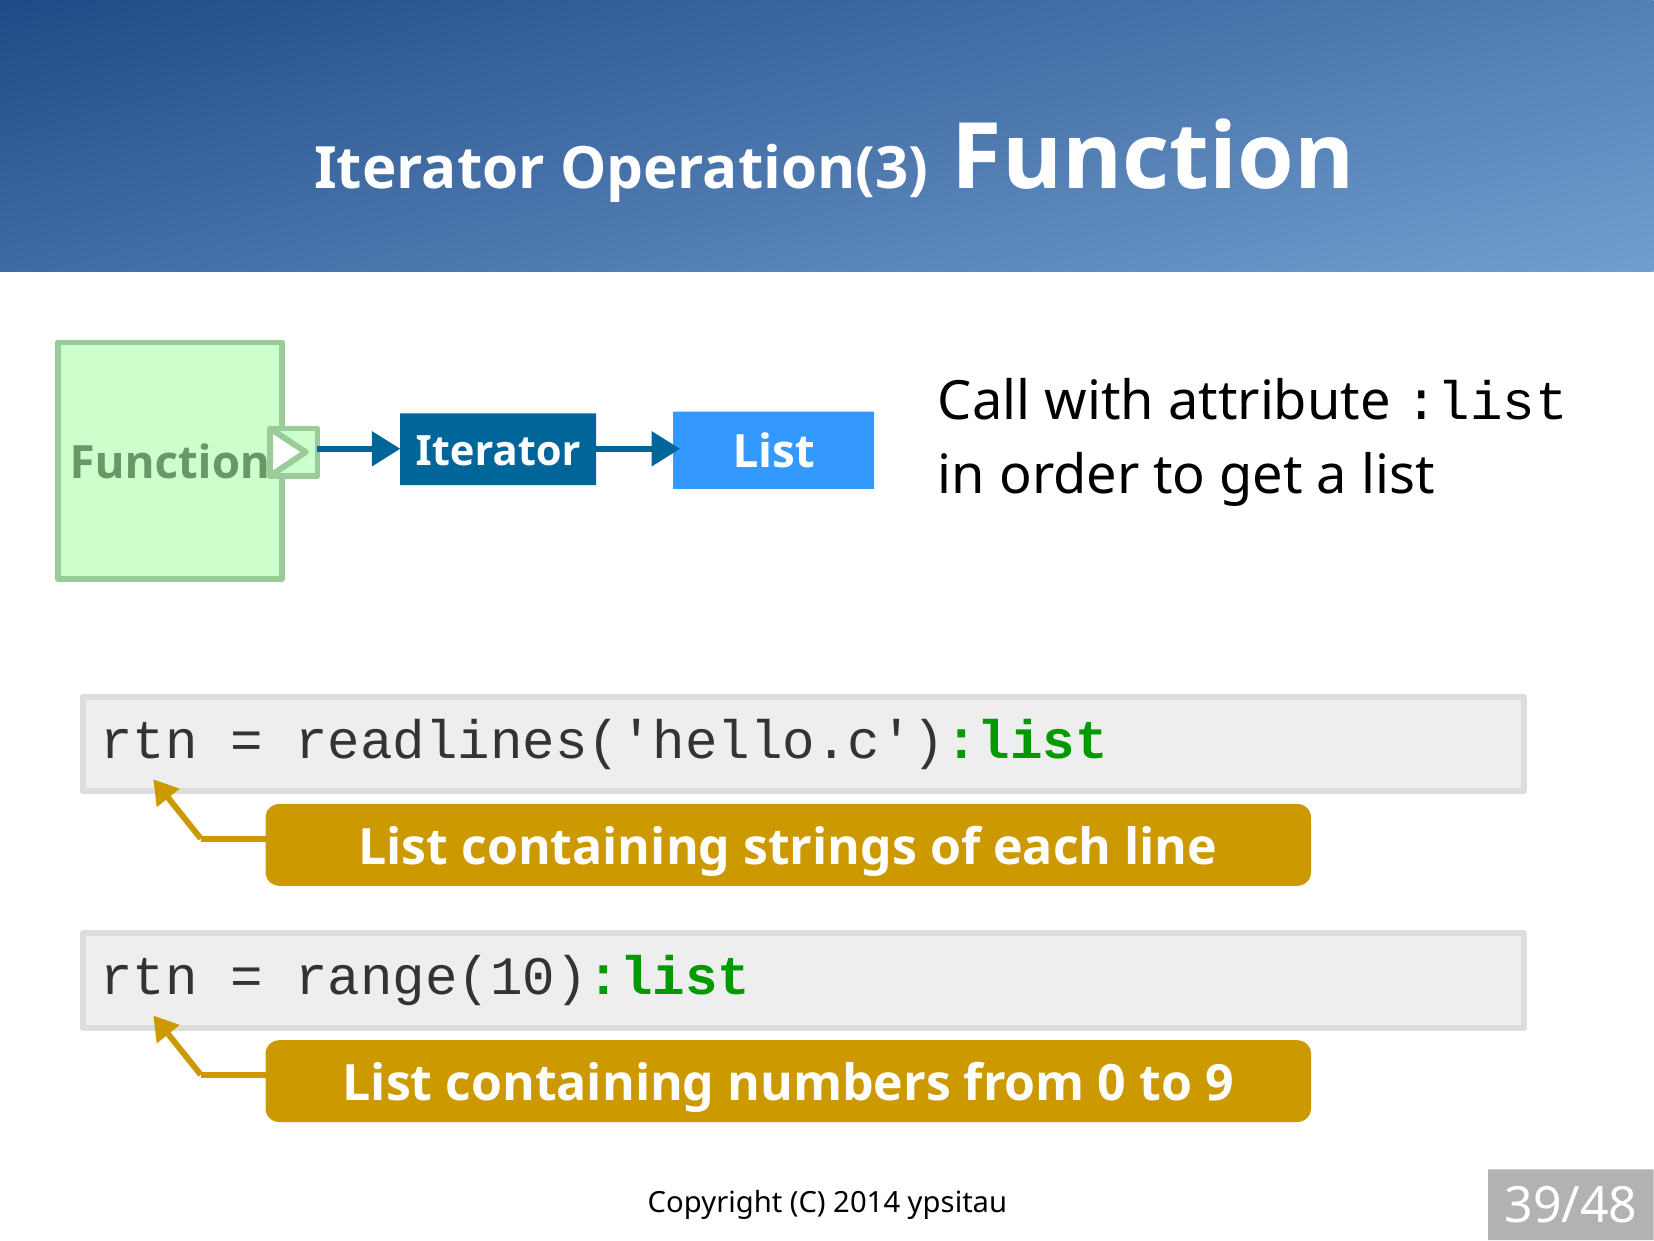

# Iterator Operation(3) Function
Function
Call with attribute :list
in order to get a list
List
Iterator
rtn = readlines('hello.c'):list
List containing strings of each line
rtn = range(10):list
List containing numbers from 0 to 9
39
Copyright (C) 2014 ypsitau